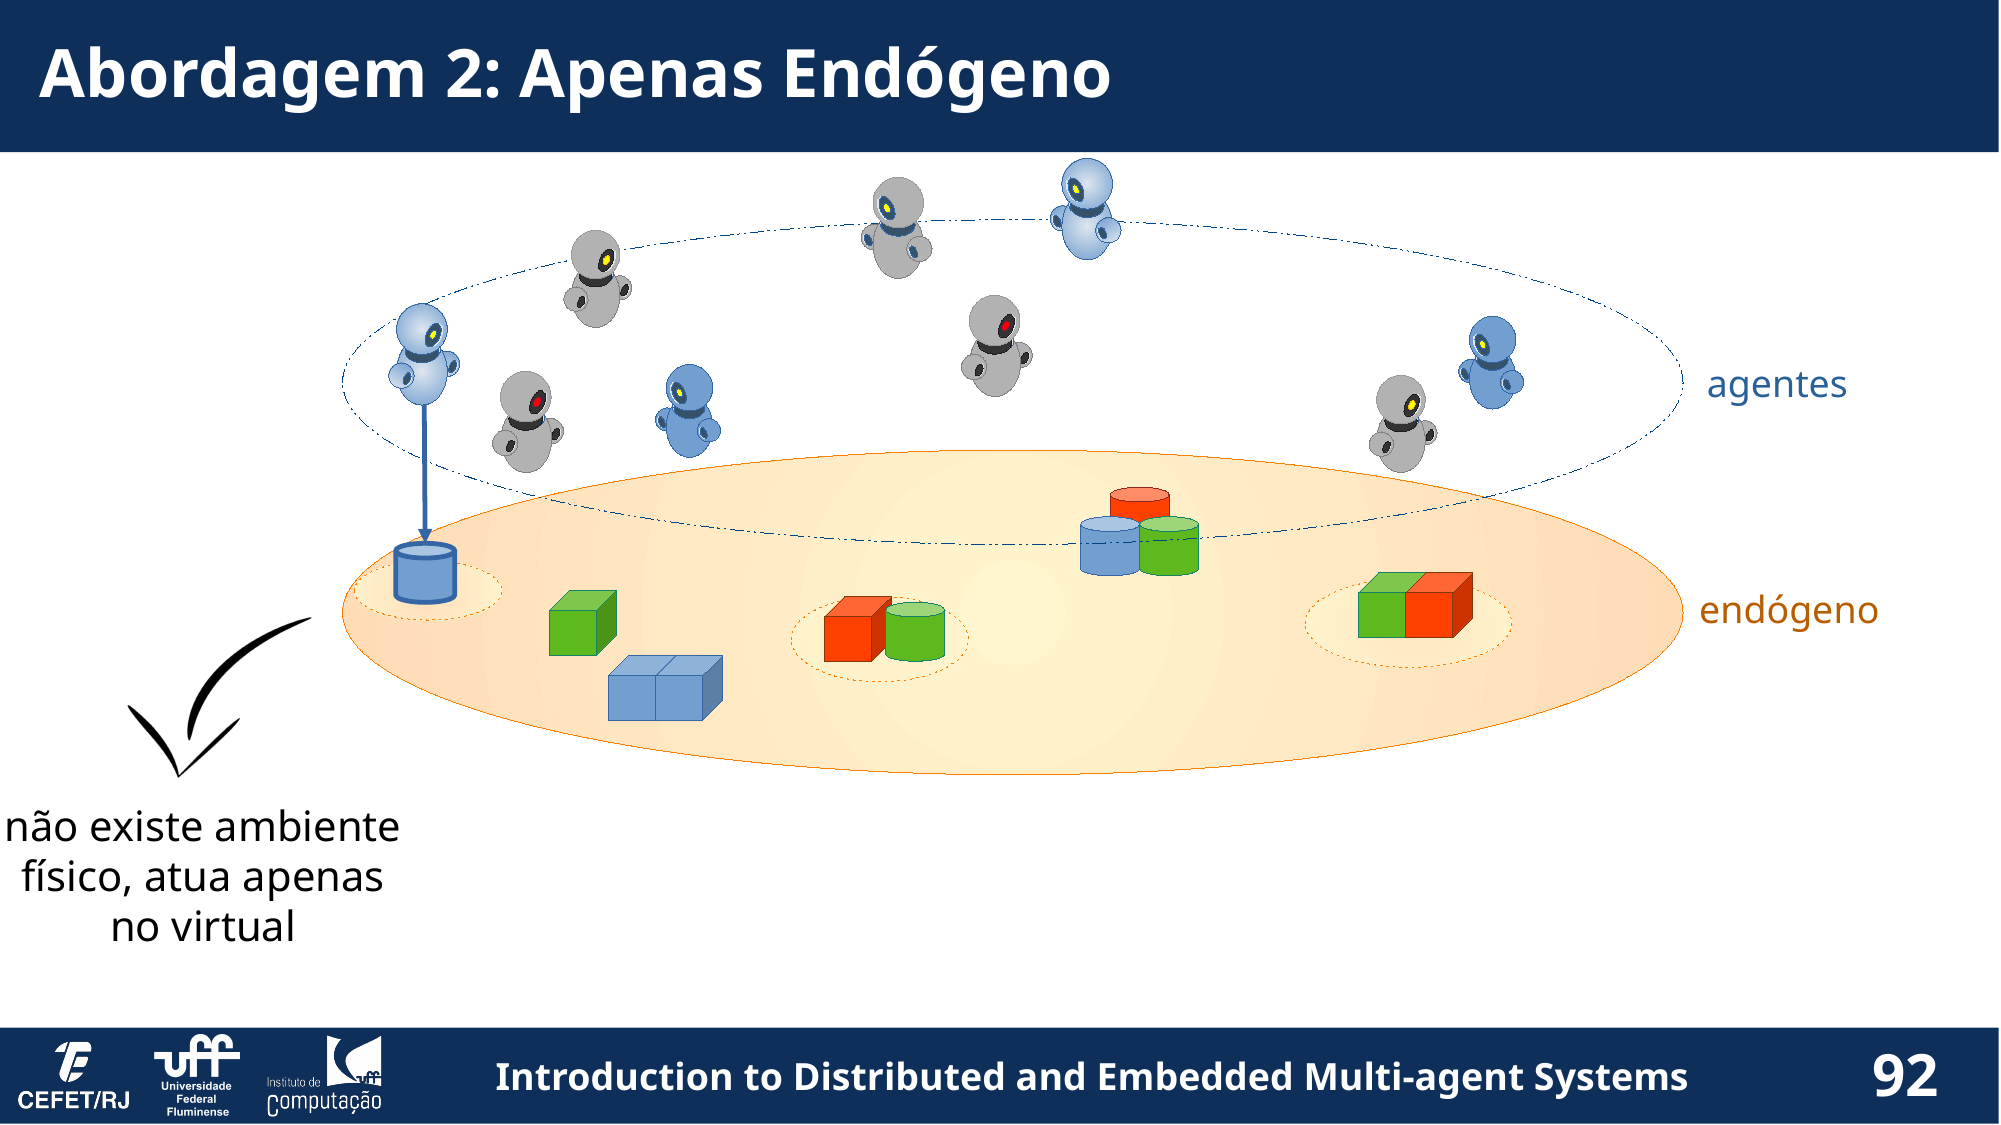

Abordagem 2: Apenas Endógeno
agentes
endógeno
não existe ambiente físico, atua apenas no virtual